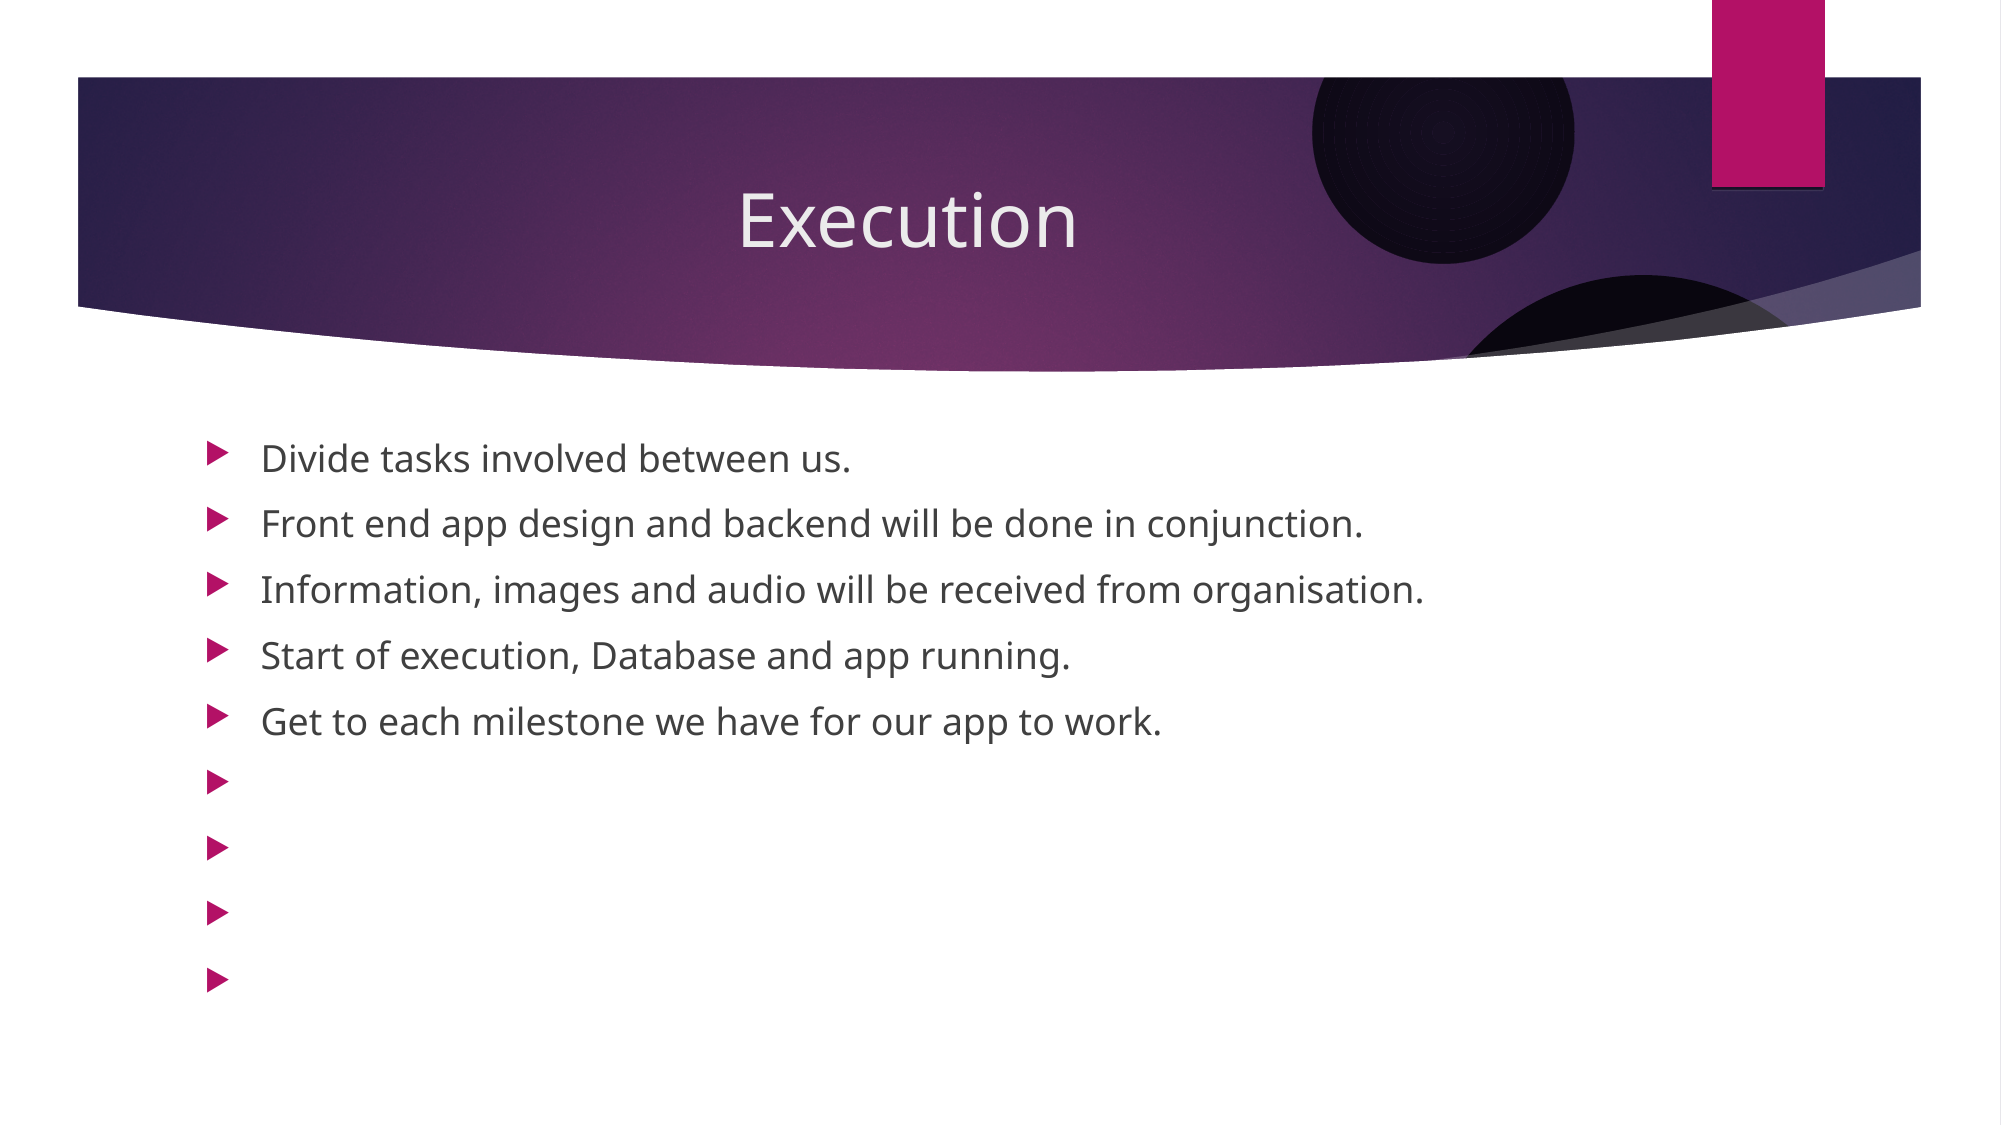

# Execution
Divide tasks involved between us.
Front end app design and backend will be done in conjunction.
Information, images and audio will be received from organisation.
Start of execution, Database and app running.
Get to each milestone we have for our app to work.